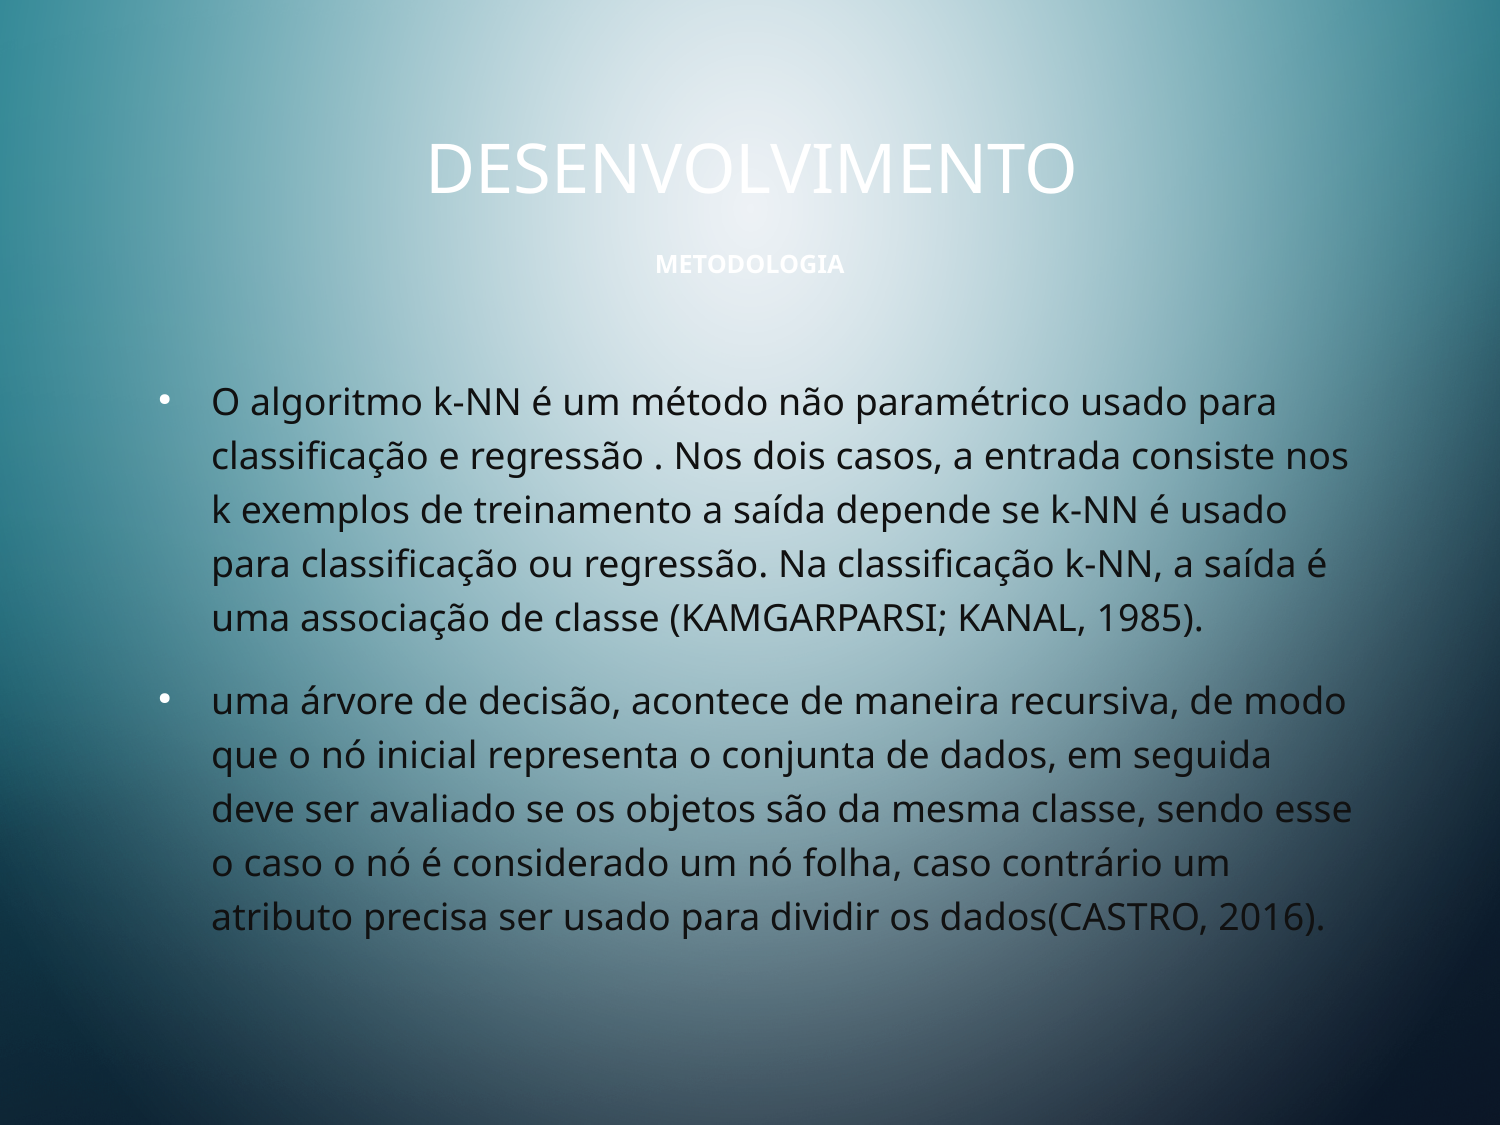

Desenvolvimento
# Metodologia
O algoritmo k-NN é um método não paramétrico usado para classificação e regressão . Nos dois casos, a entrada consiste nos k exemplos de treinamento a saída depende se k-NN é usado para classificação ou regressão. Na classificação k-NN, a saída é uma associação de classe (KAMGARPARSI; KANAL, 1985).
uma árvore de decisão, acontece de maneira recursiva, de modo que o nó inicial representa o conjunta de dados, em seguida deve ser avaliado se os objetos são da mesma classe, sendo esse o caso o nó é considerado um nó folha, caso contrário um atributo precisa ser usado para dividir os dados(CASTRO, 2016).